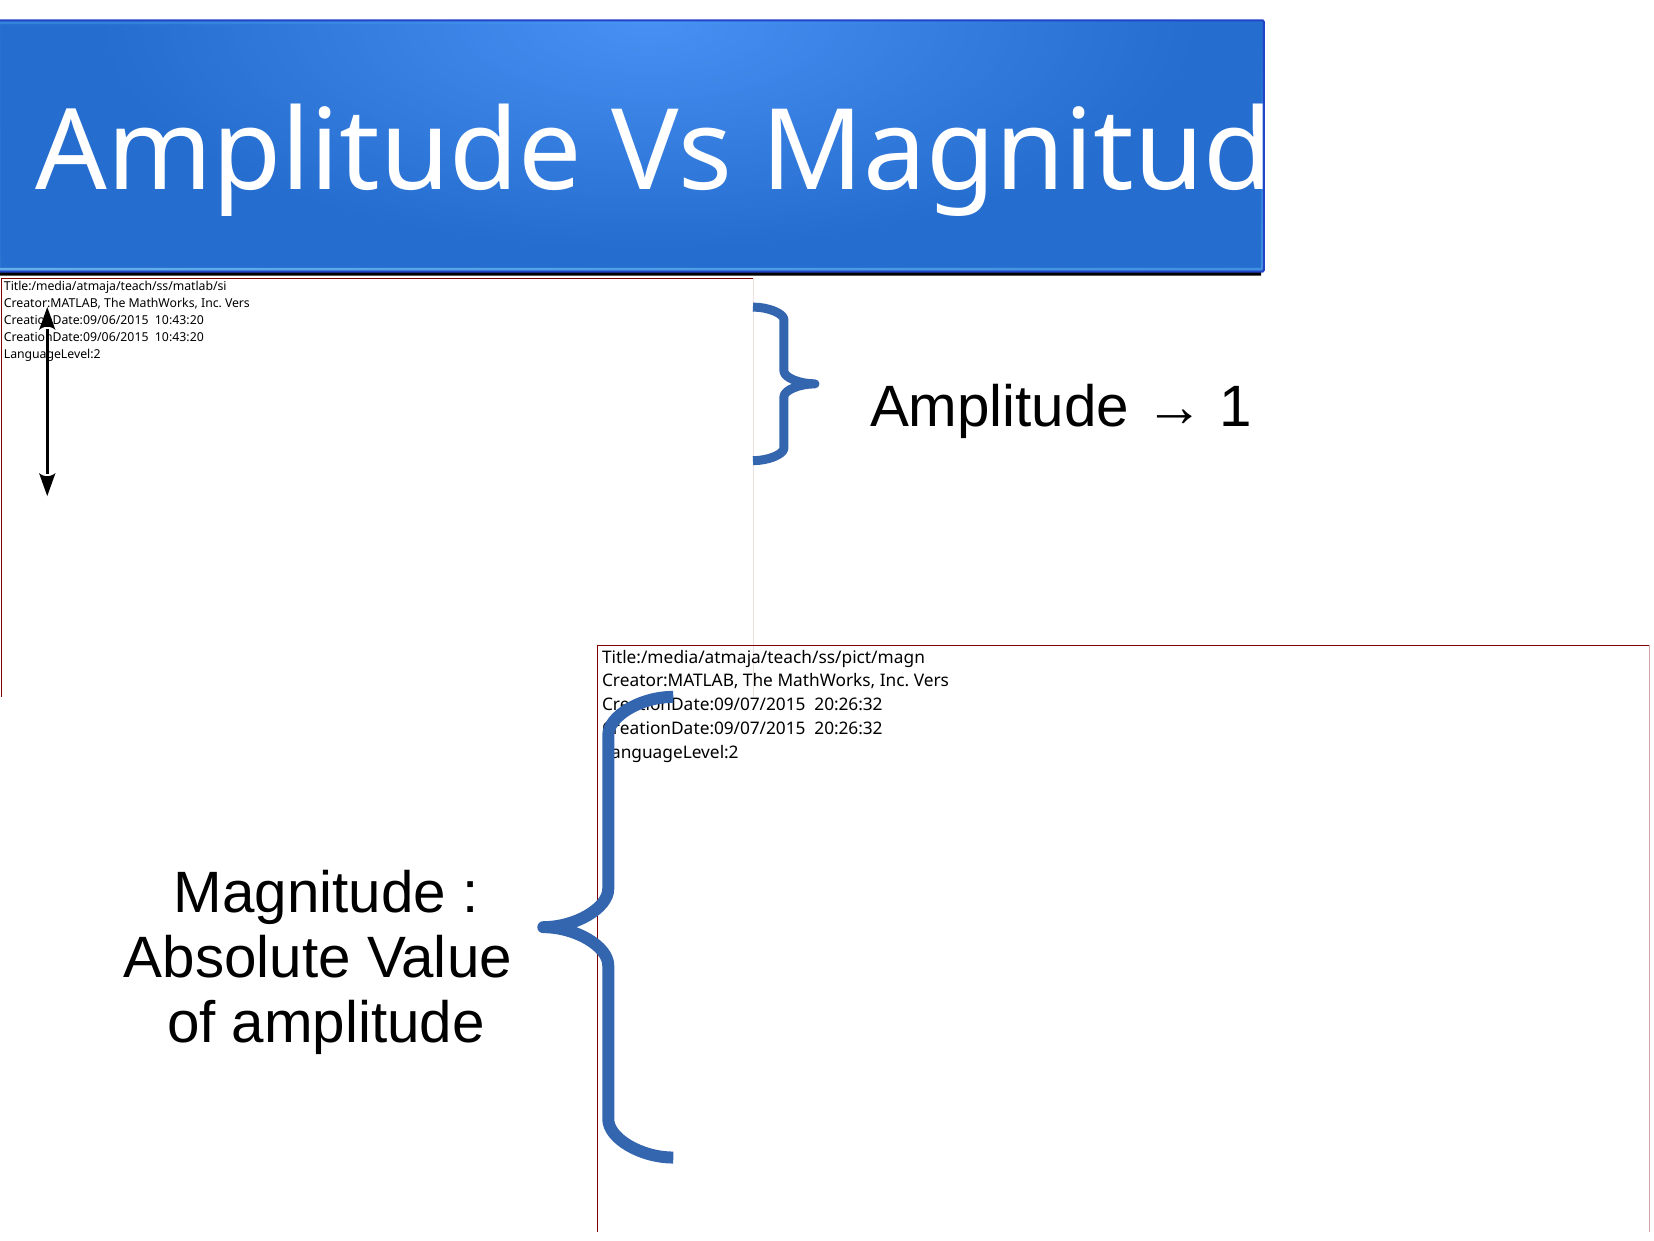

# Amplitude Vs Magnitude
Amplitude → 1
Magnitude :
Absolute Value
of amplitude